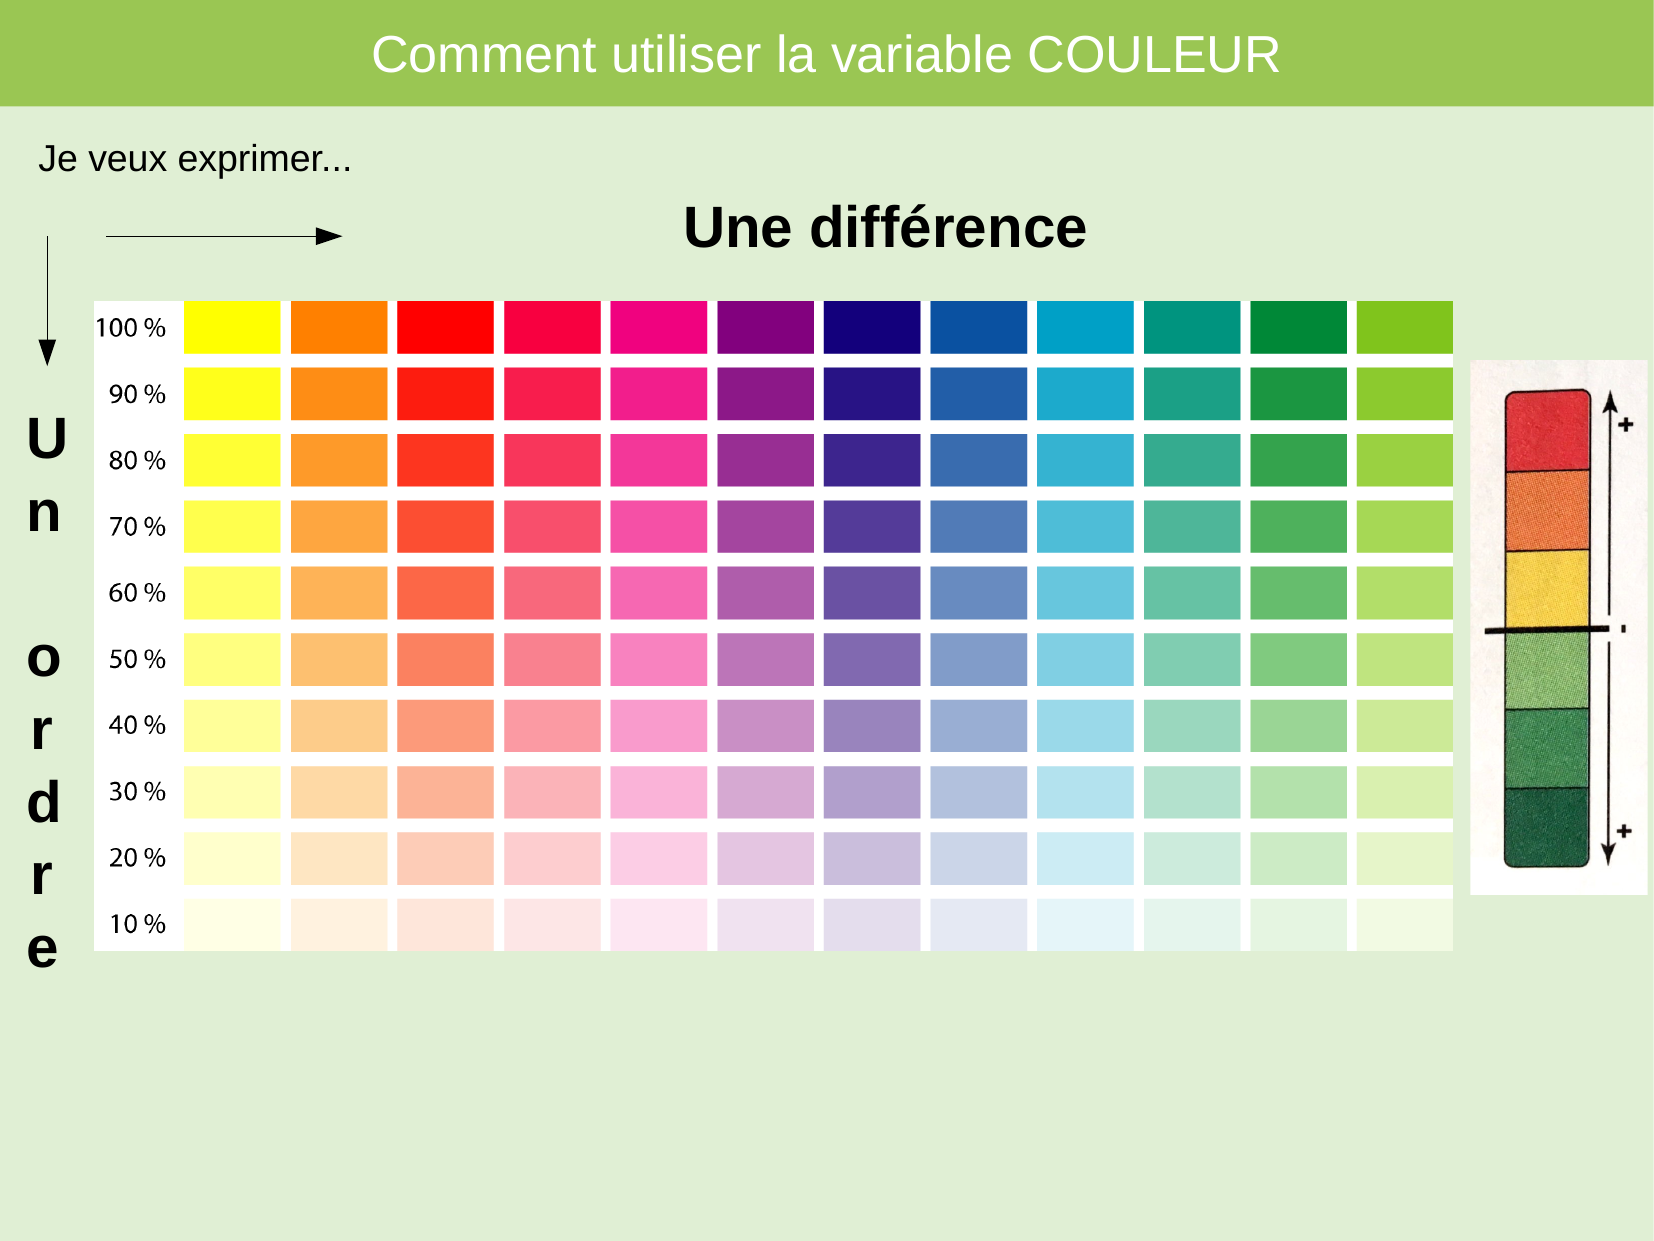

# Comment utiliser la variable COULEUR
Je veux exprimer...
Une différence
Un ordre